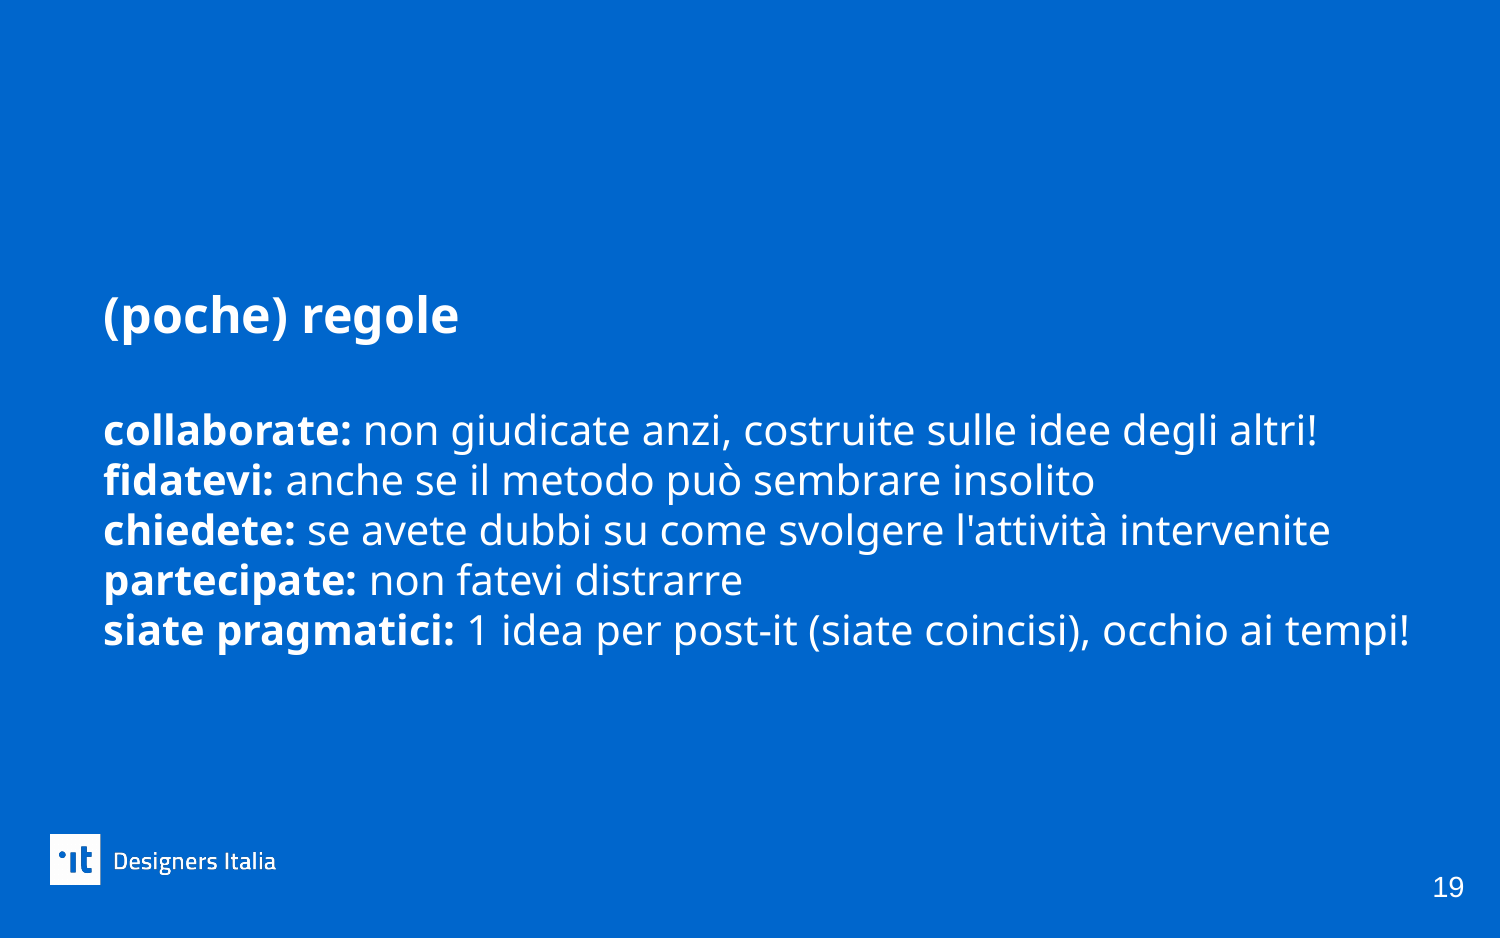

(poche) regole
collaborate: non giudicate anzi, costruite sulle idee degli altri!
fidatevi: anche se il metodo può sembrare insolito
chiedete: se avete dubbi su come svolgere l'attività intervenite
partecipate: non fatevi distrarre
siate pragmatici: 1 idea per post-it (siate coincisi), occhio ai tempi!